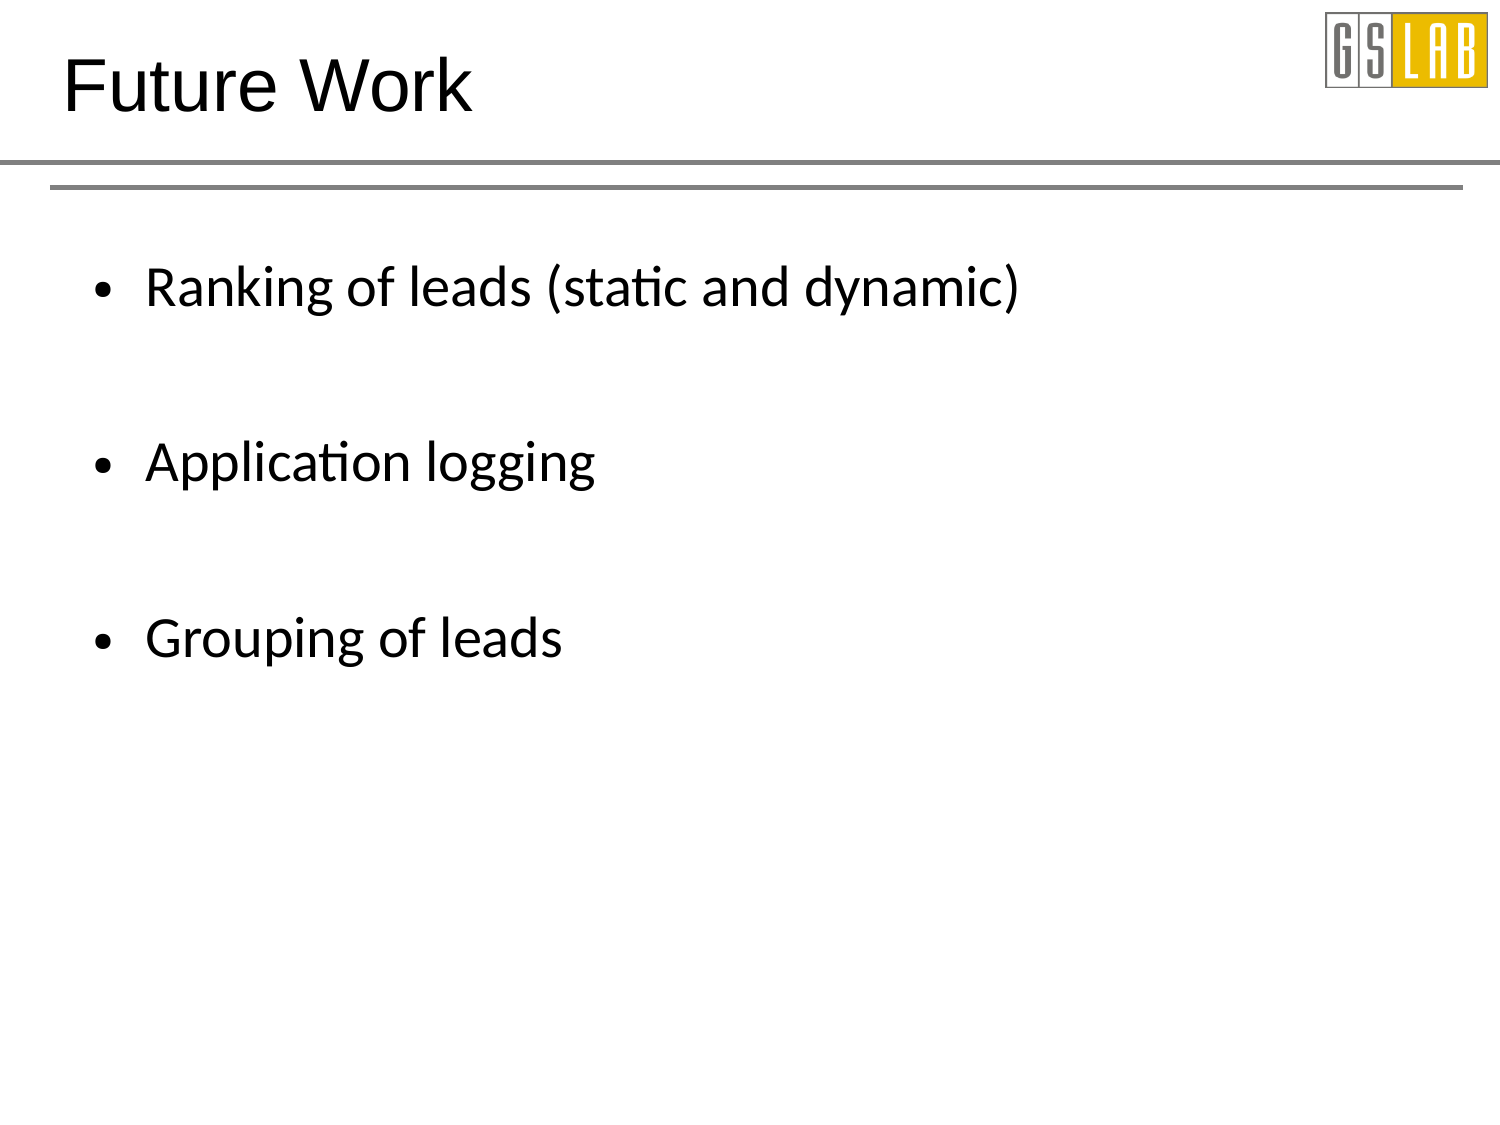

# Future Work
Ranking of leads (static and dynamic)
Application logging
Grouping of leads